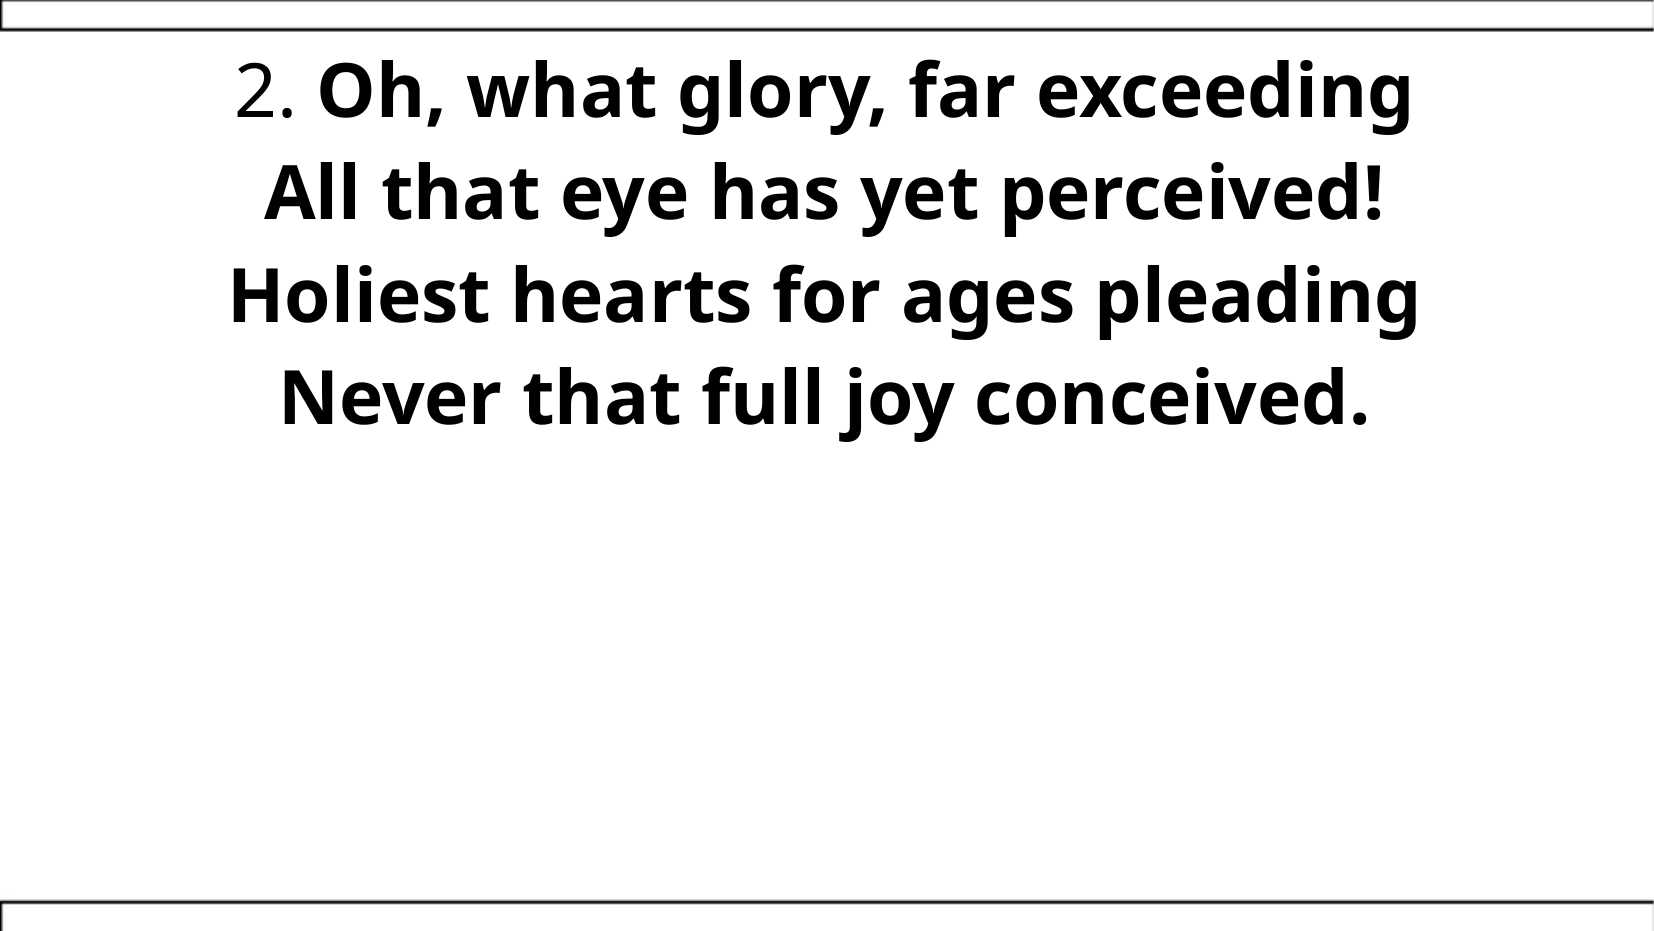

2. Oh, what glory, far exceeding
All that eye has yet perceived!
Holiest hearts for ages pleading
Never that full joy conceived.